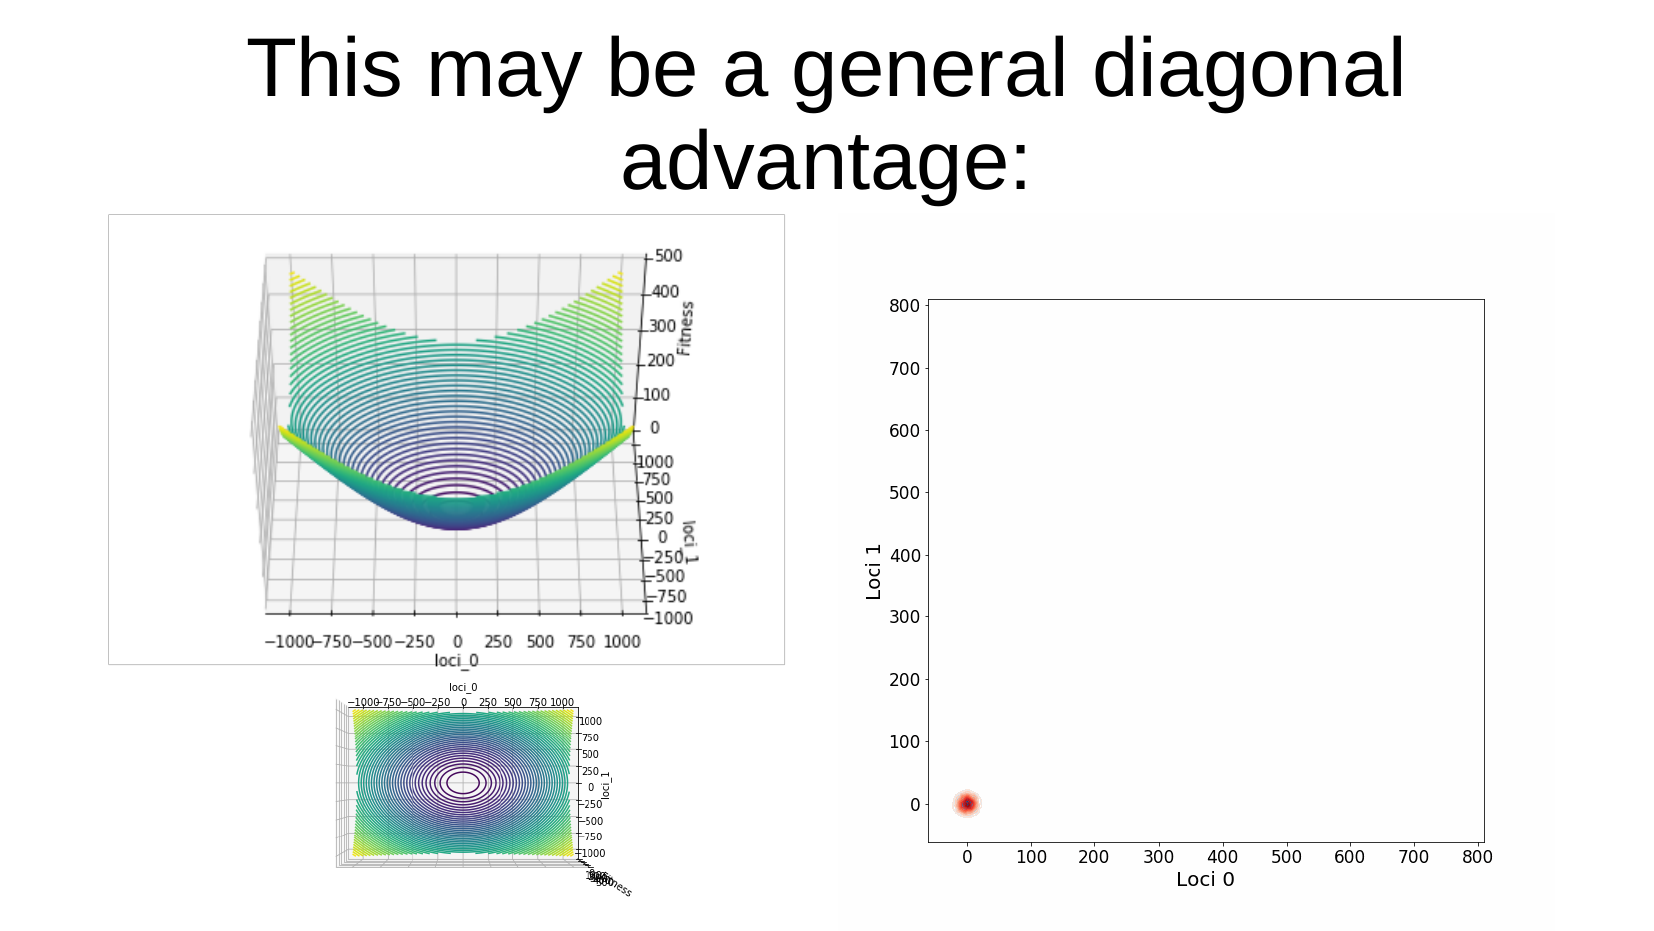

# This may be a general diagonal advantage: